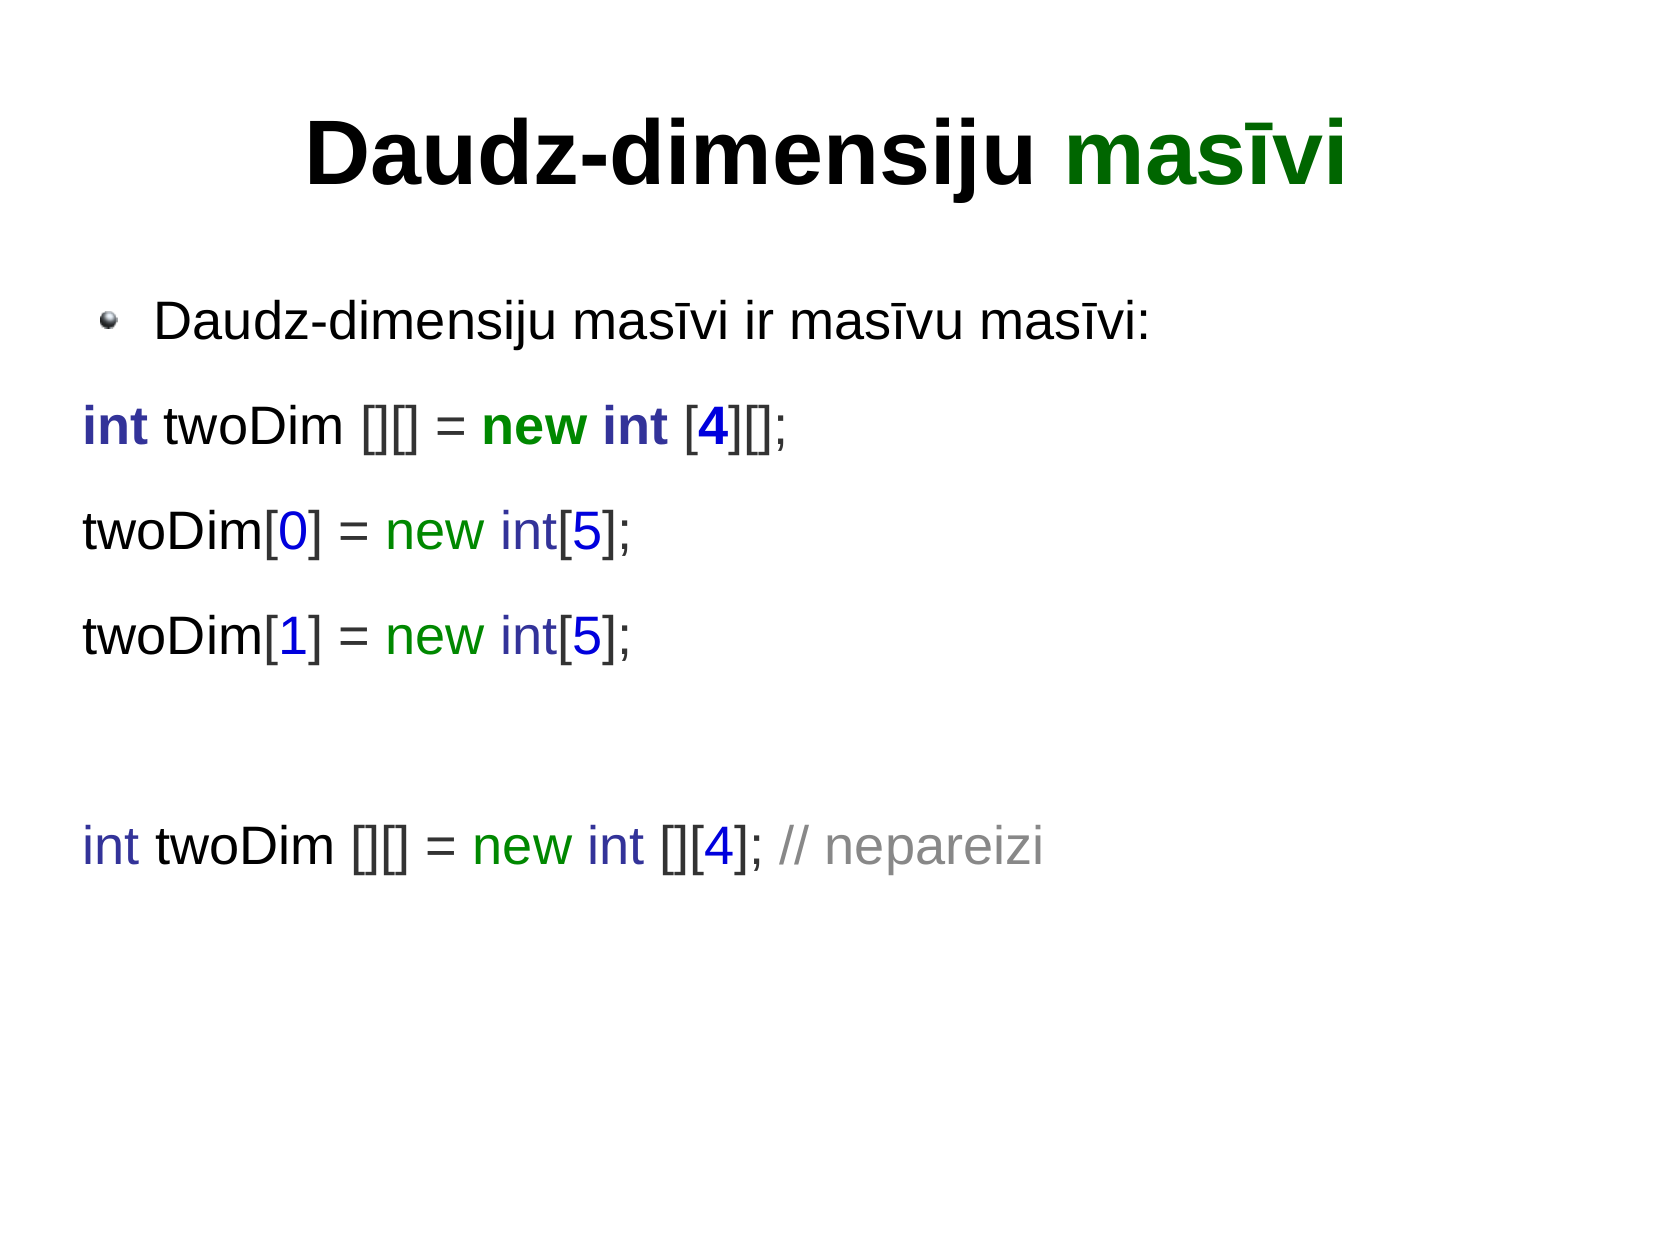

# Daudz-dimensiju masīvi
Daudz-dimensiju masīvi ir masīvu masīvi:
int twoDim [][] = new int [4][];
twoDim[0] = new int[5];
twoDim[1] = new int[5];
int twoDim [][] = new int [][4]; // nepareizi